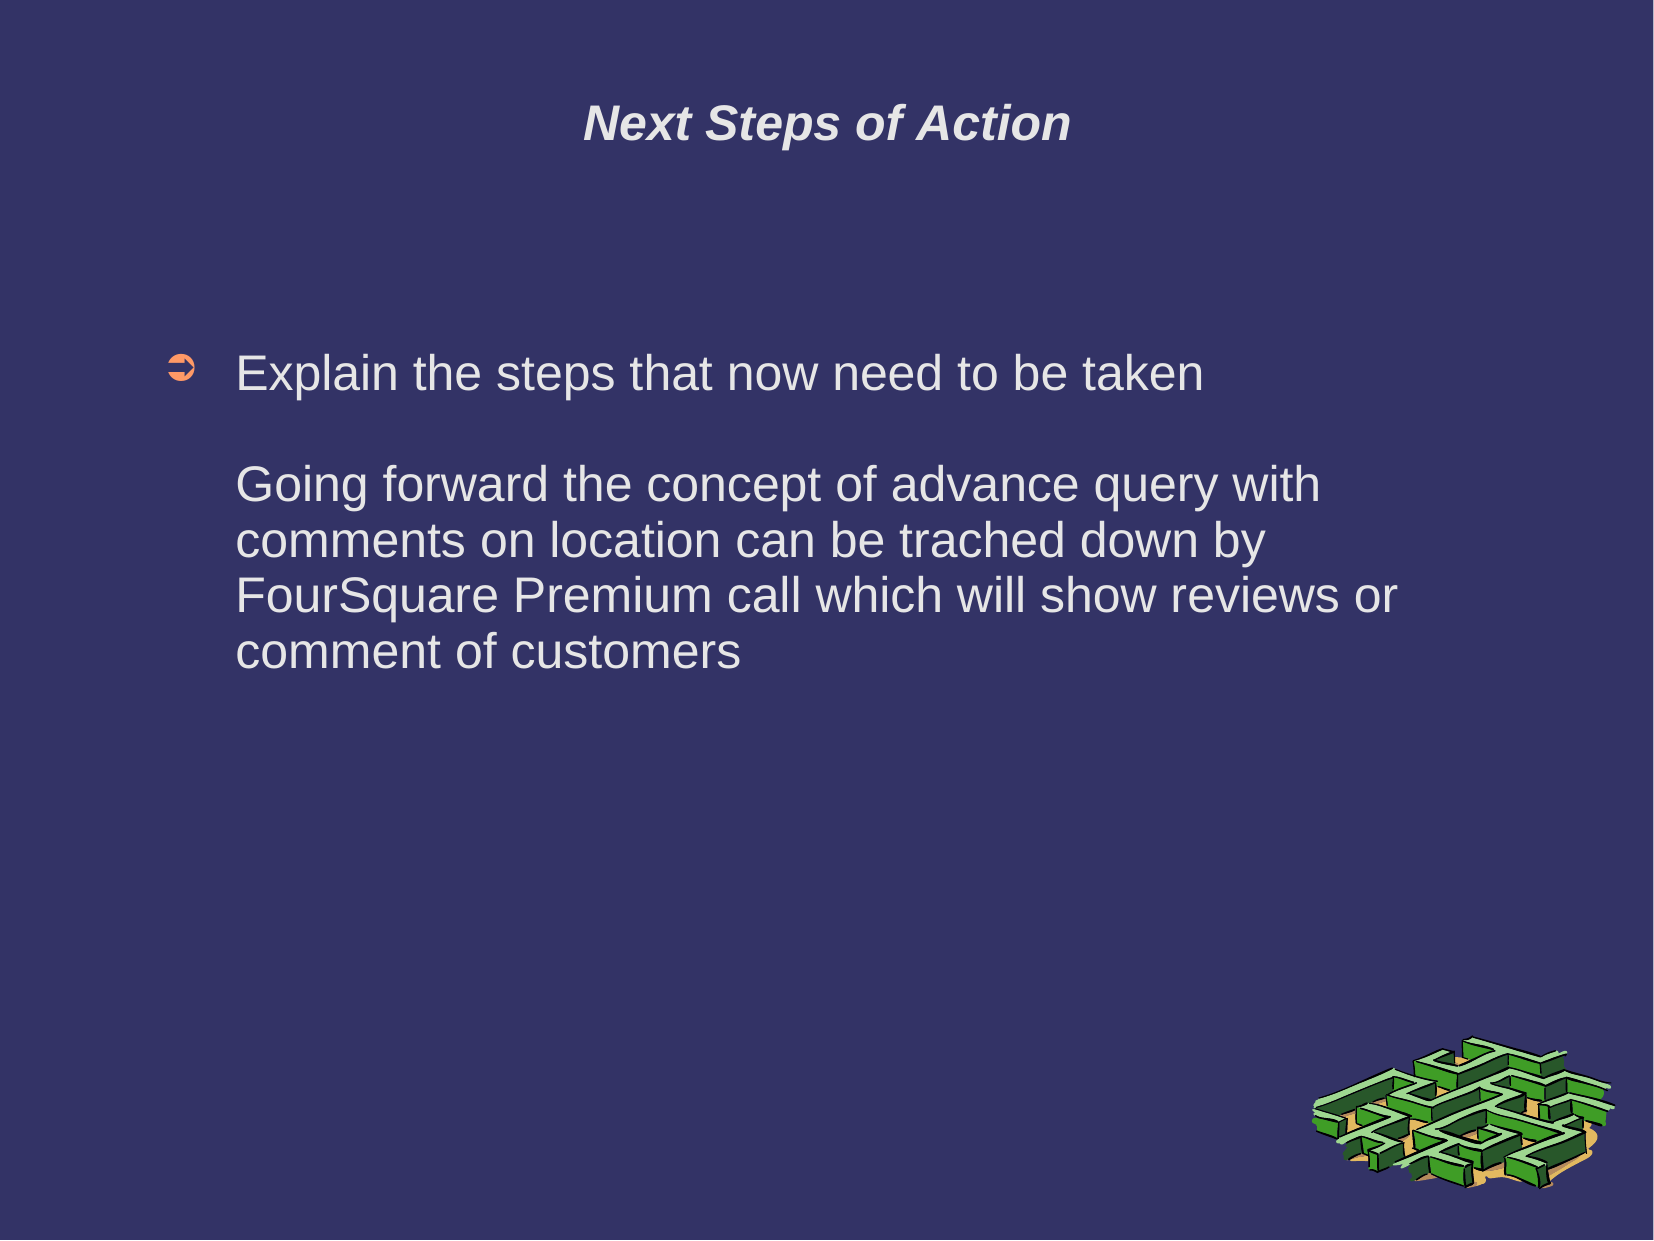

# Next Steps of Action
Explain the steps that now need to be taken
Going forward the concept of advance query with comments on location can be trached down by FourSquare Premium call which will show reviews or comment of customers